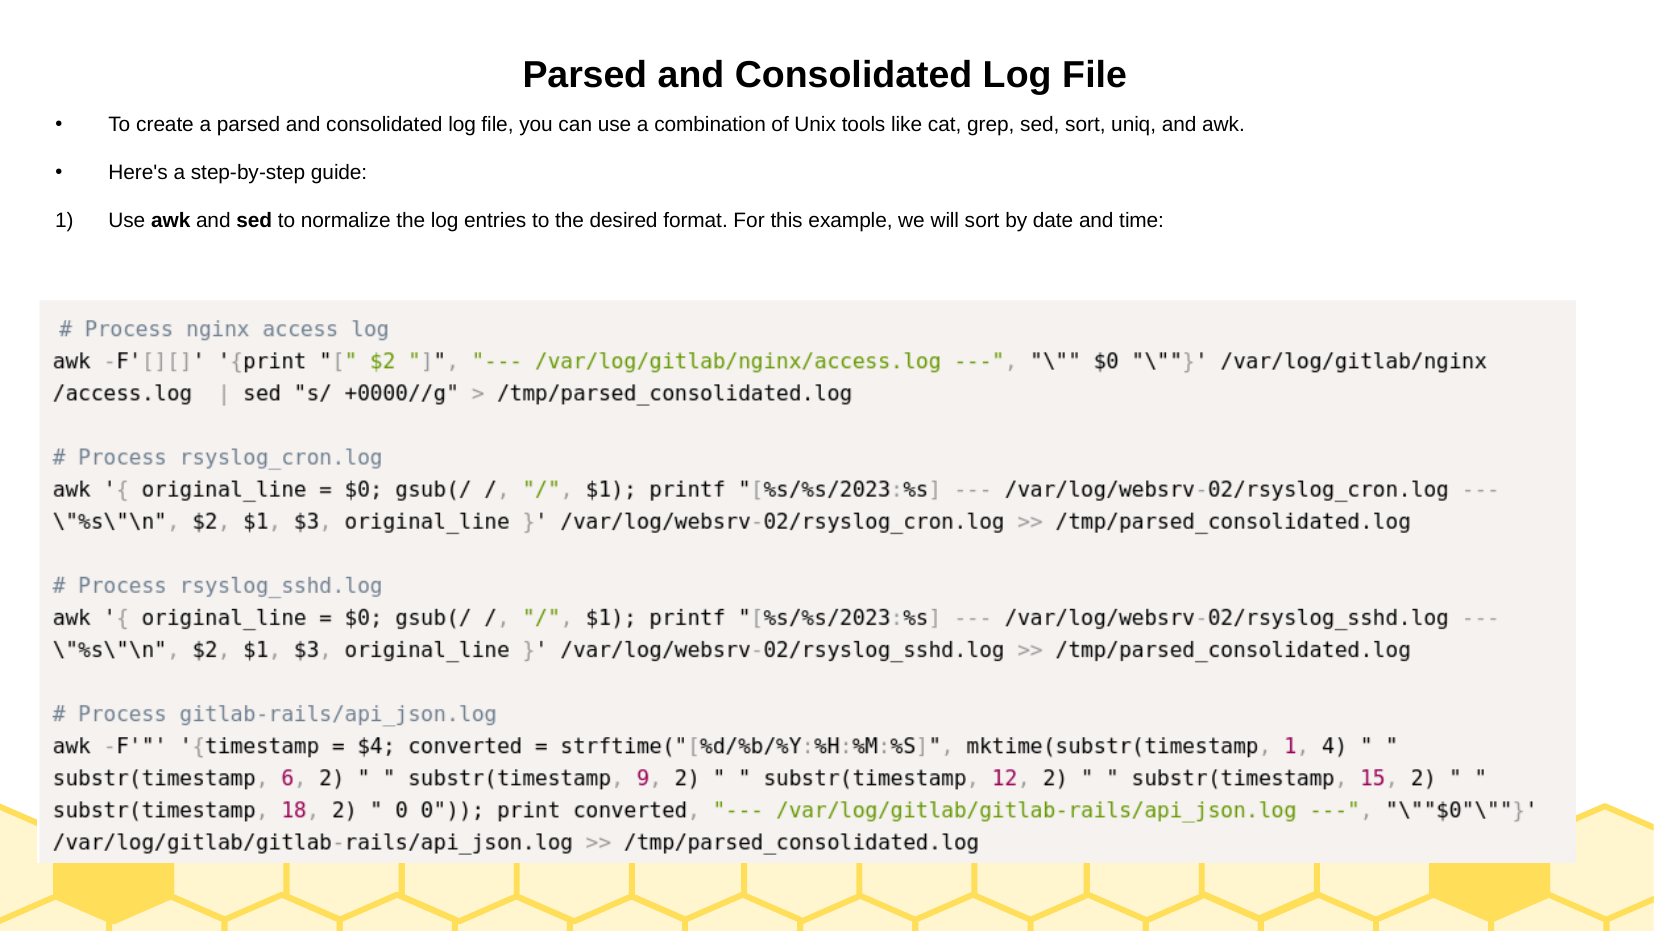

# Parsed and Consolidated Log File
To create a parsed and consolidated log file, you can use a combination of Unix tools like cat, grep, sed, sort, uniq, and awk.
Here's a step-by-step guide:
Use awk and sed to normalize the log entries to the desired format. For this example, we will sort by date and time: